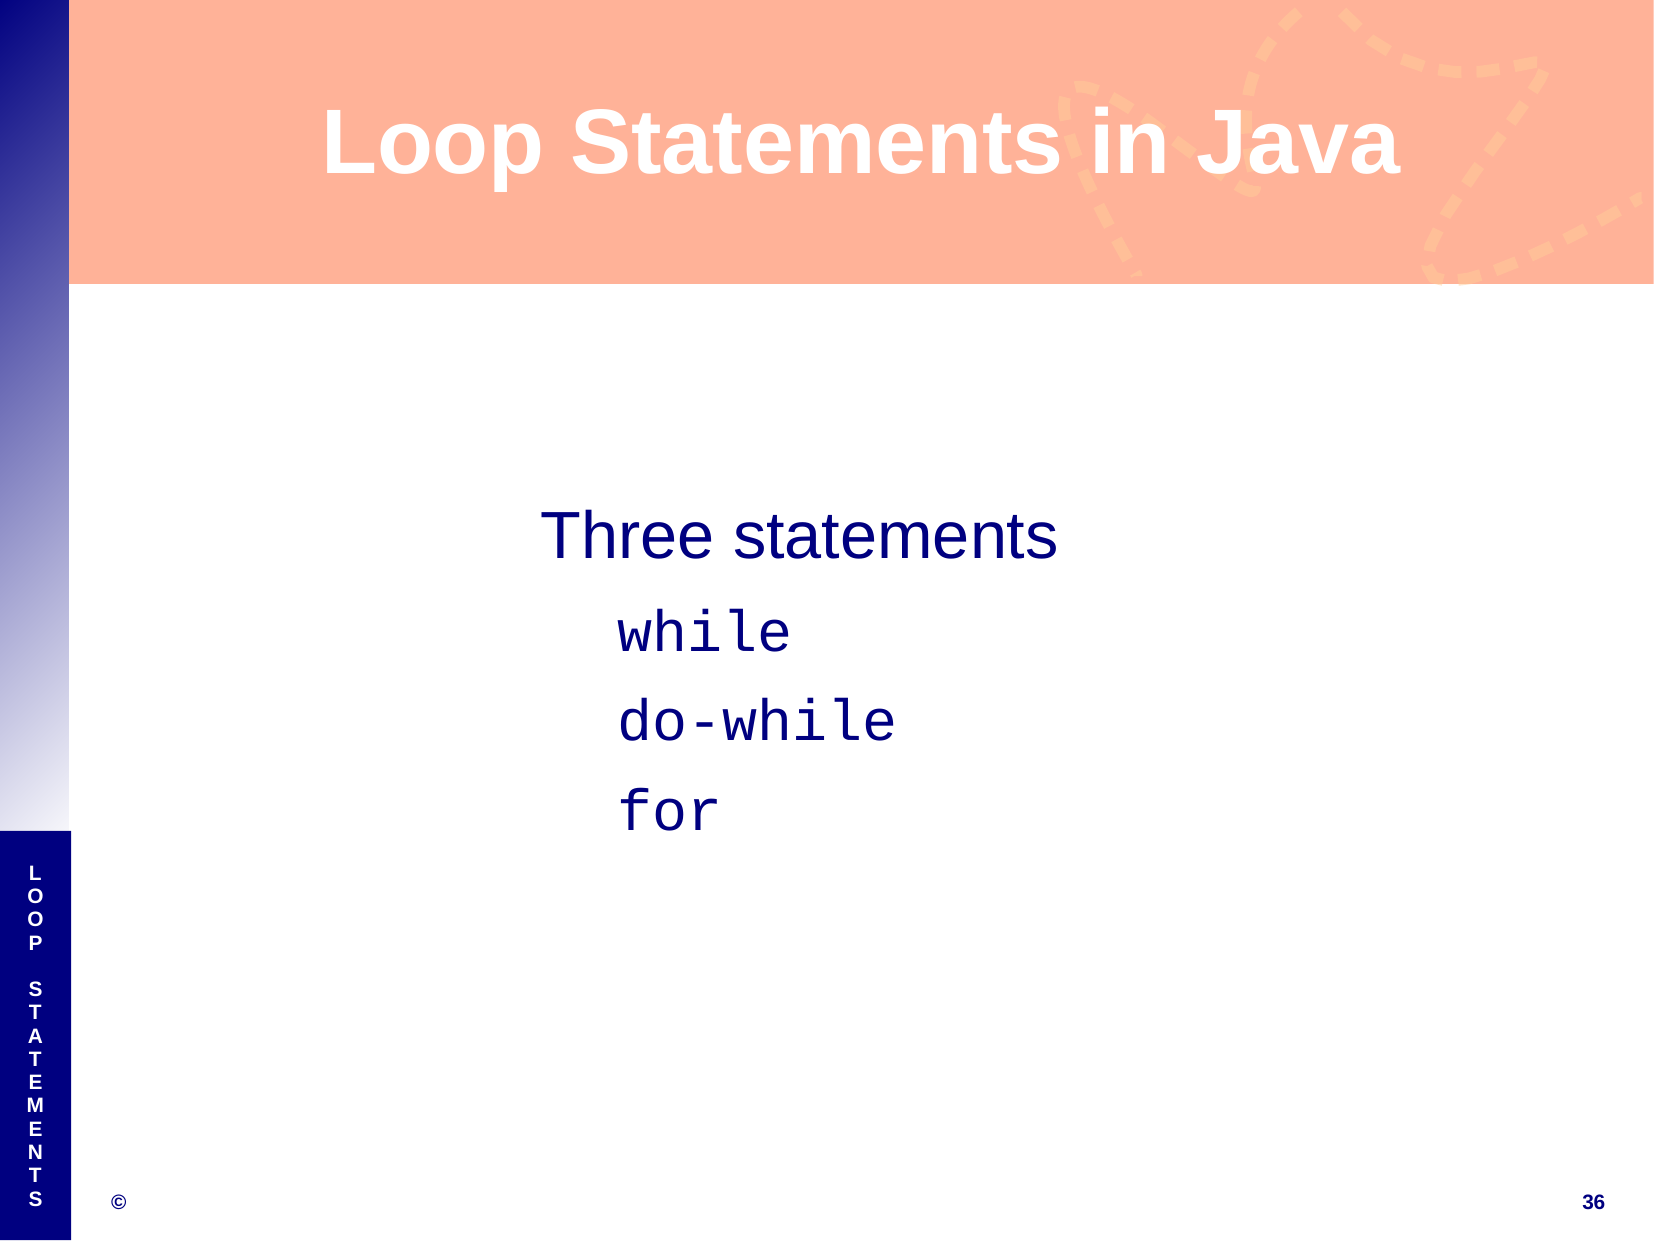

# Loop Statements in Java
Three statements
while
do-while
for
L
O
O
P
S
T
A
T
E
M
E
N
T
S